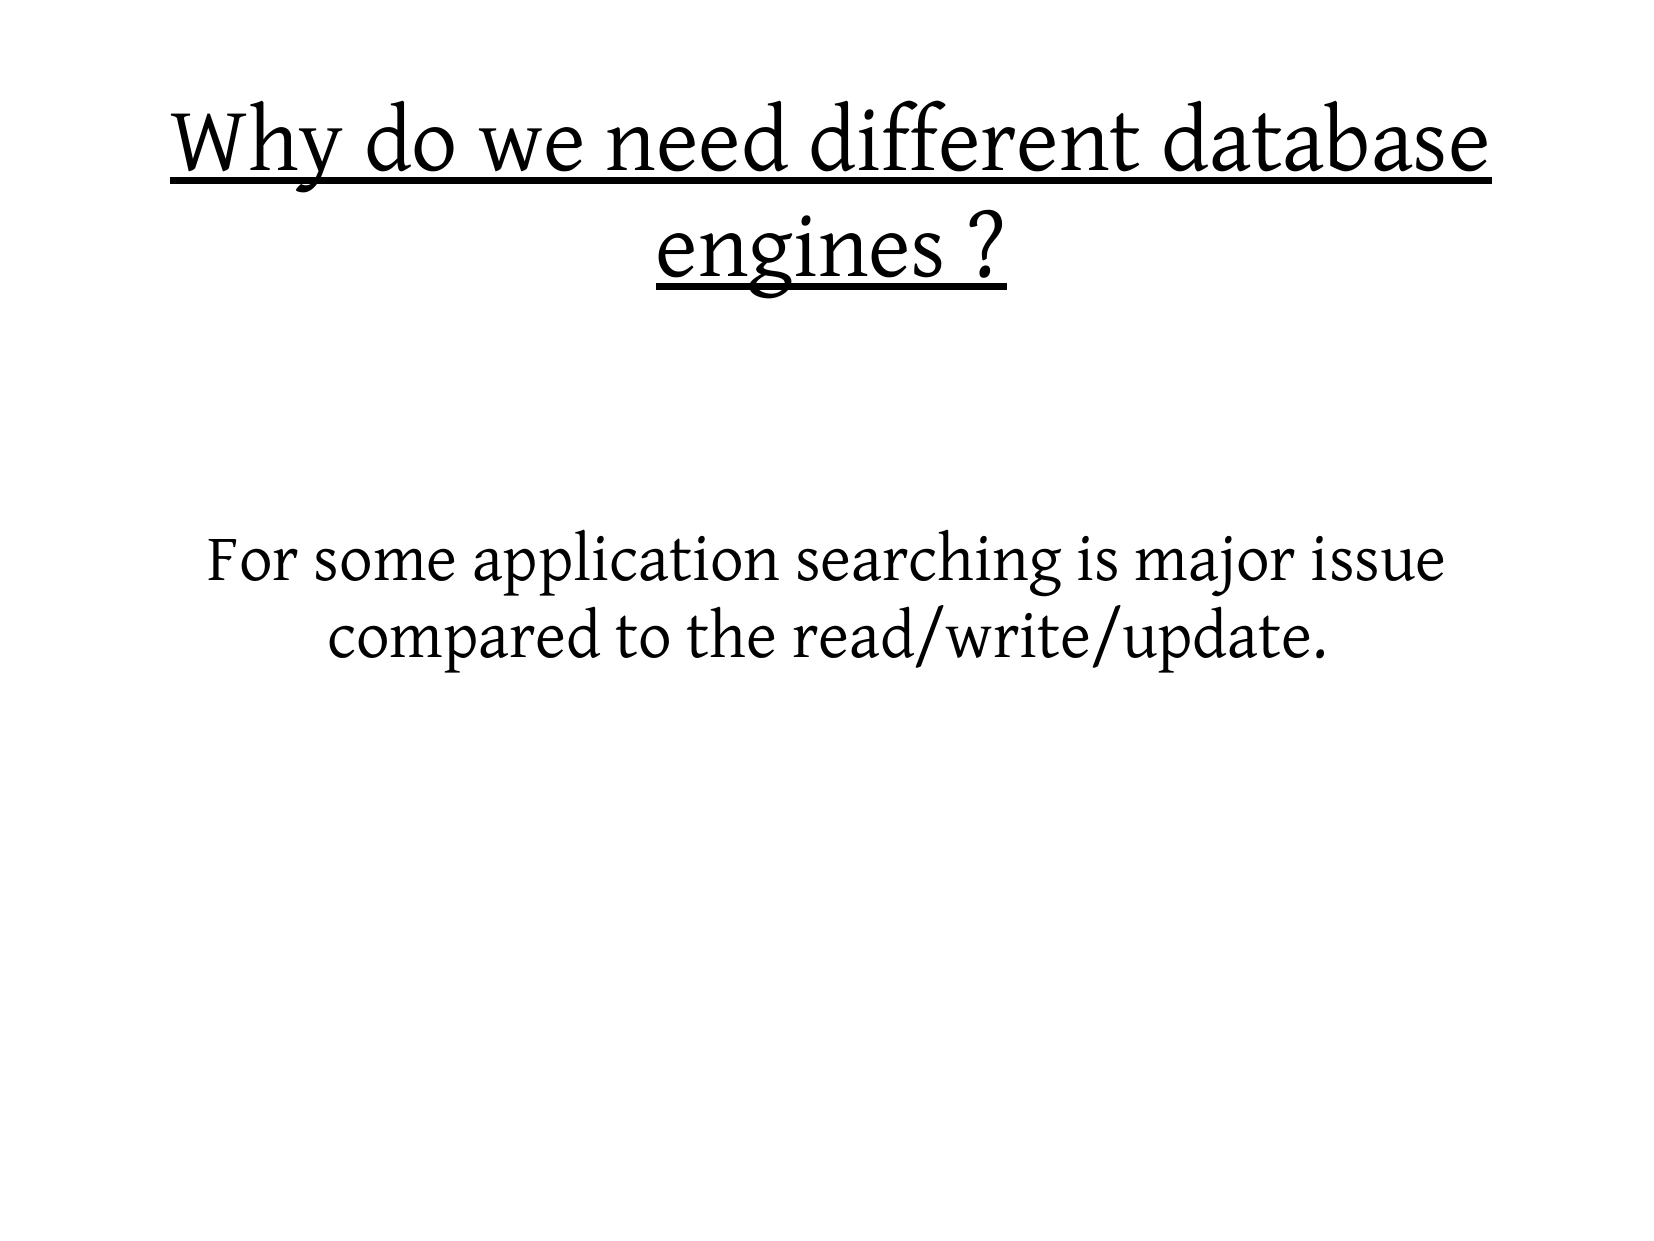

# Why do we need different database engines ?
For some application searching is major issue compared to the read/write/update.